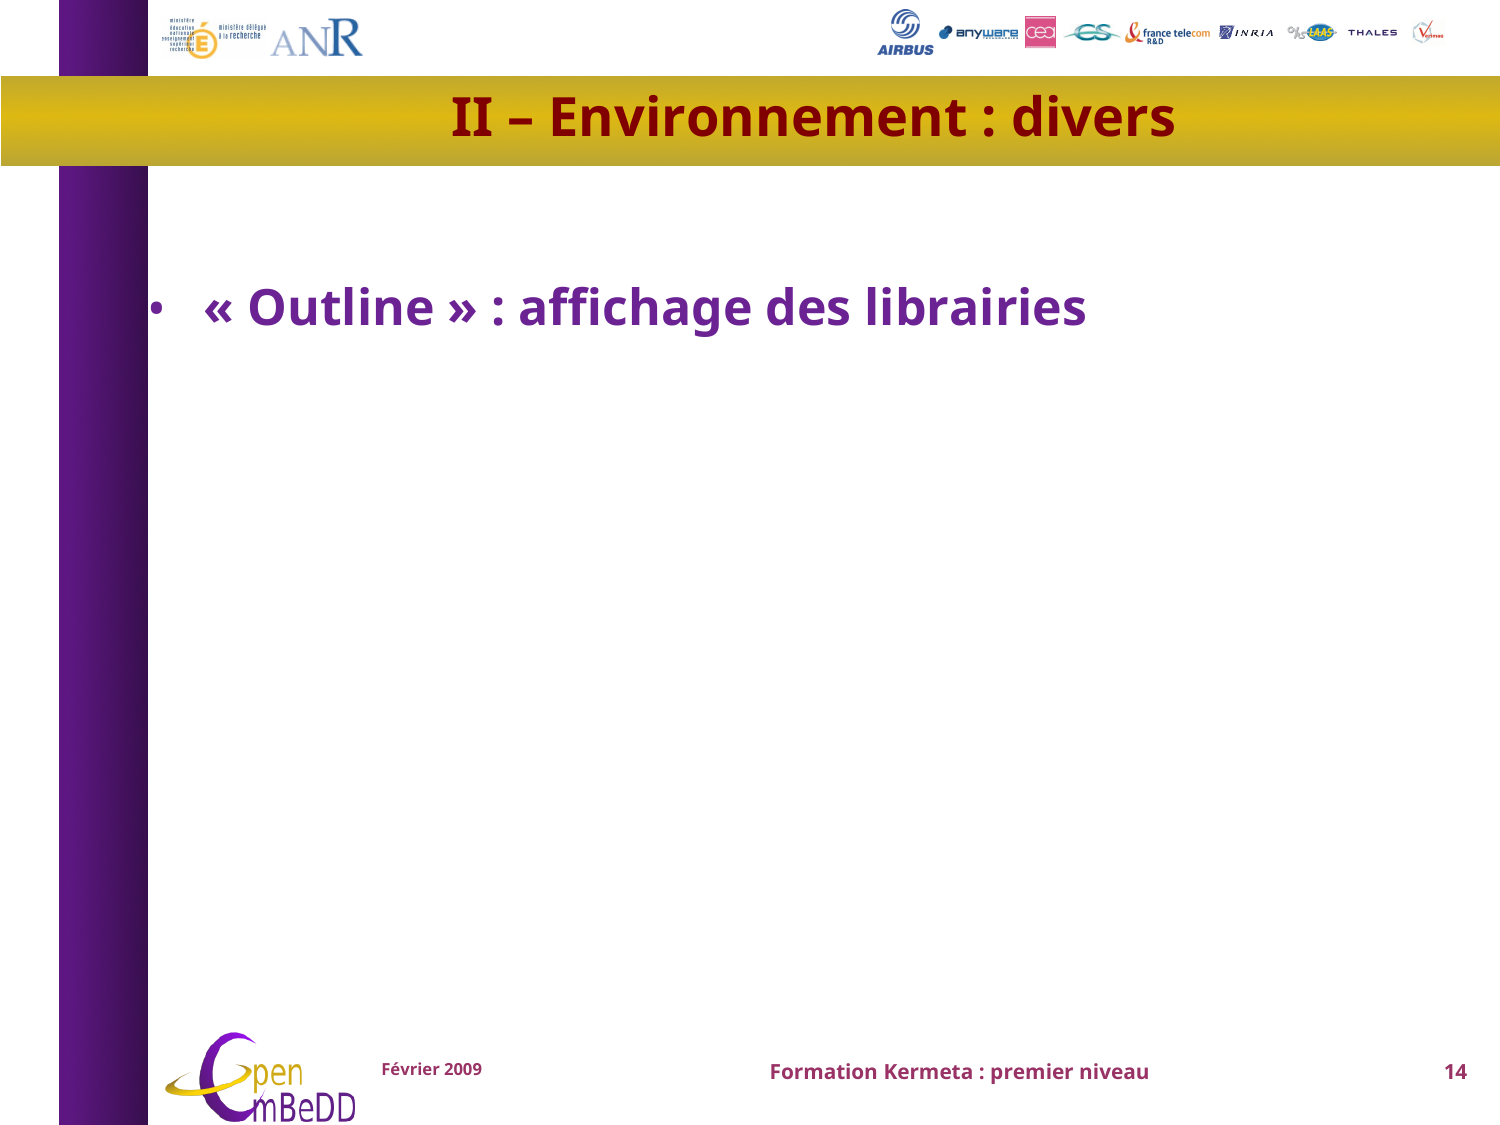

# II – Environnement : divers
« Outline » : affichage des librairies
Pied de page
Pied de page fixe
14